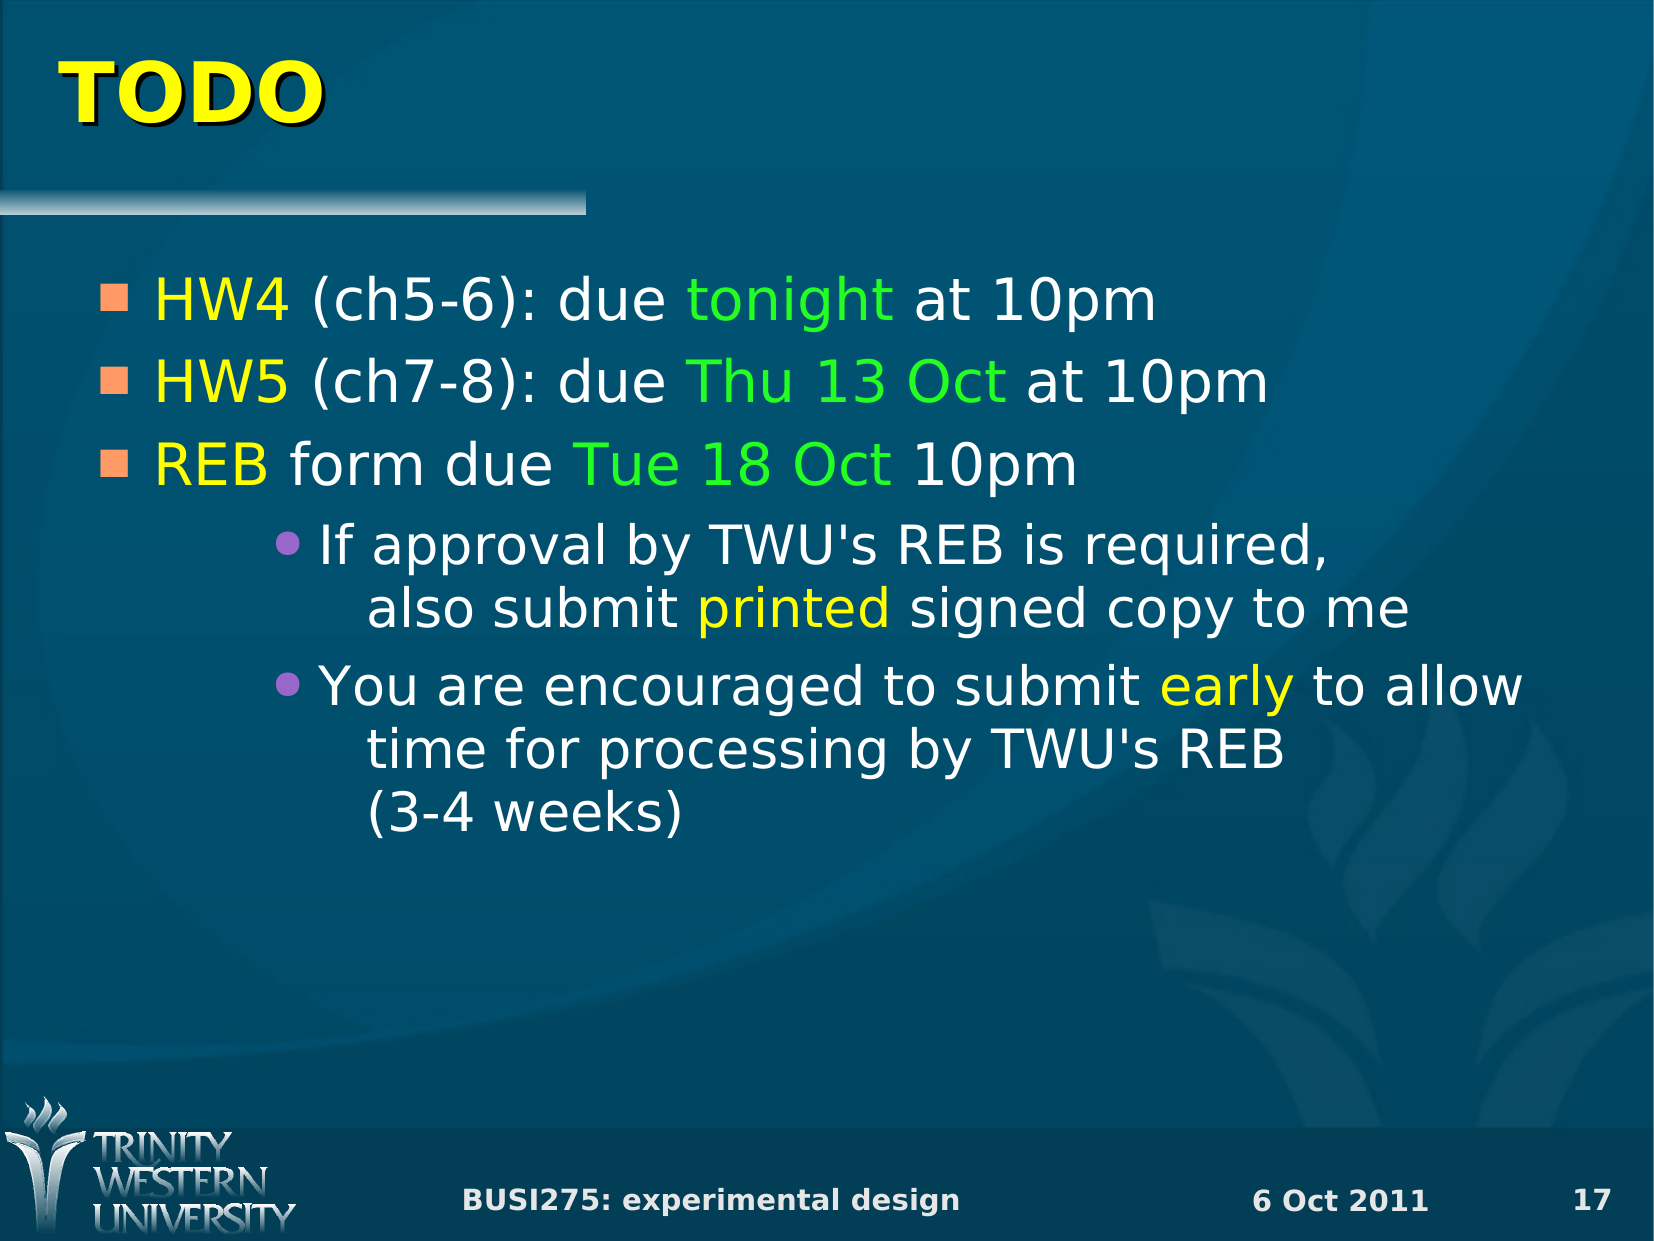

# TODO
HW4 (ch5-6): due tonight at 10pm
HW5 (ch7-8): due Thu 13 Oct at 10pm
REB form due Tue 18 Oct 10pm
If approval by TWU's REB is required,
also submit printed signed copy to me
You are encouraged to submit early to allow time for processing by TWU's REB
(3-4 weeks)
BUSI275: experimental design
6 Oct 2011
17